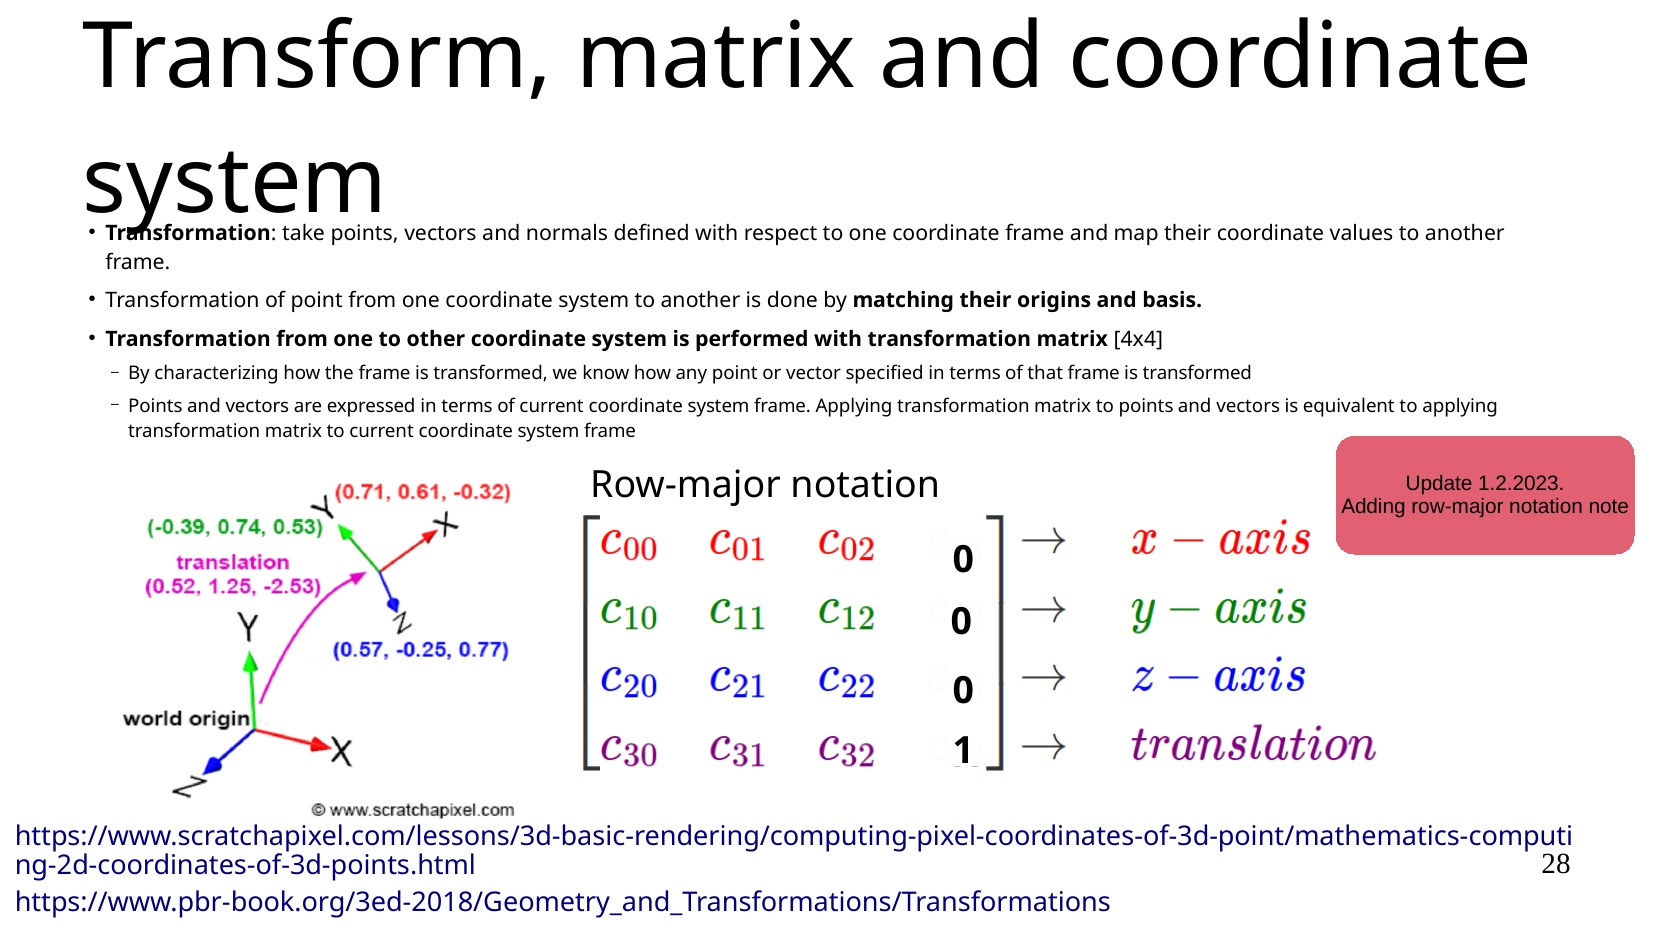

# Transform, matrix and coordinate system
Transformation: take points, vectors and normals defined with respect to one coordinate frame and map their coordinate values to another frame.
Transformation of point from one coordinate system to another is done by matching their origins and basis.
Transformation from one to other coordinate system is performed with transformation matrix [4x4]
By characterizing how the frame is transformed, we know how any point or vector specified in terms of that frame is transformed
Points and vectors are expressed in terms of current coordinate system frame. Applying transformation matrix to points and vectors is equivalent to applying transformation matrix to current coordinate system frame
Update 1.2.2023.
Adding row-major notation note
Row-major notation
0
0
0
1
https://www.scratchapixel.com/lessons/3d-basic-rendering/computing-pixel-coordinates-of-3d-point/mathematics-computing-2d-coordinates-of-3d-points.html
https://www.pbr-book.org/3ed-2018/Geometry_and_Transformations/Transformations
28